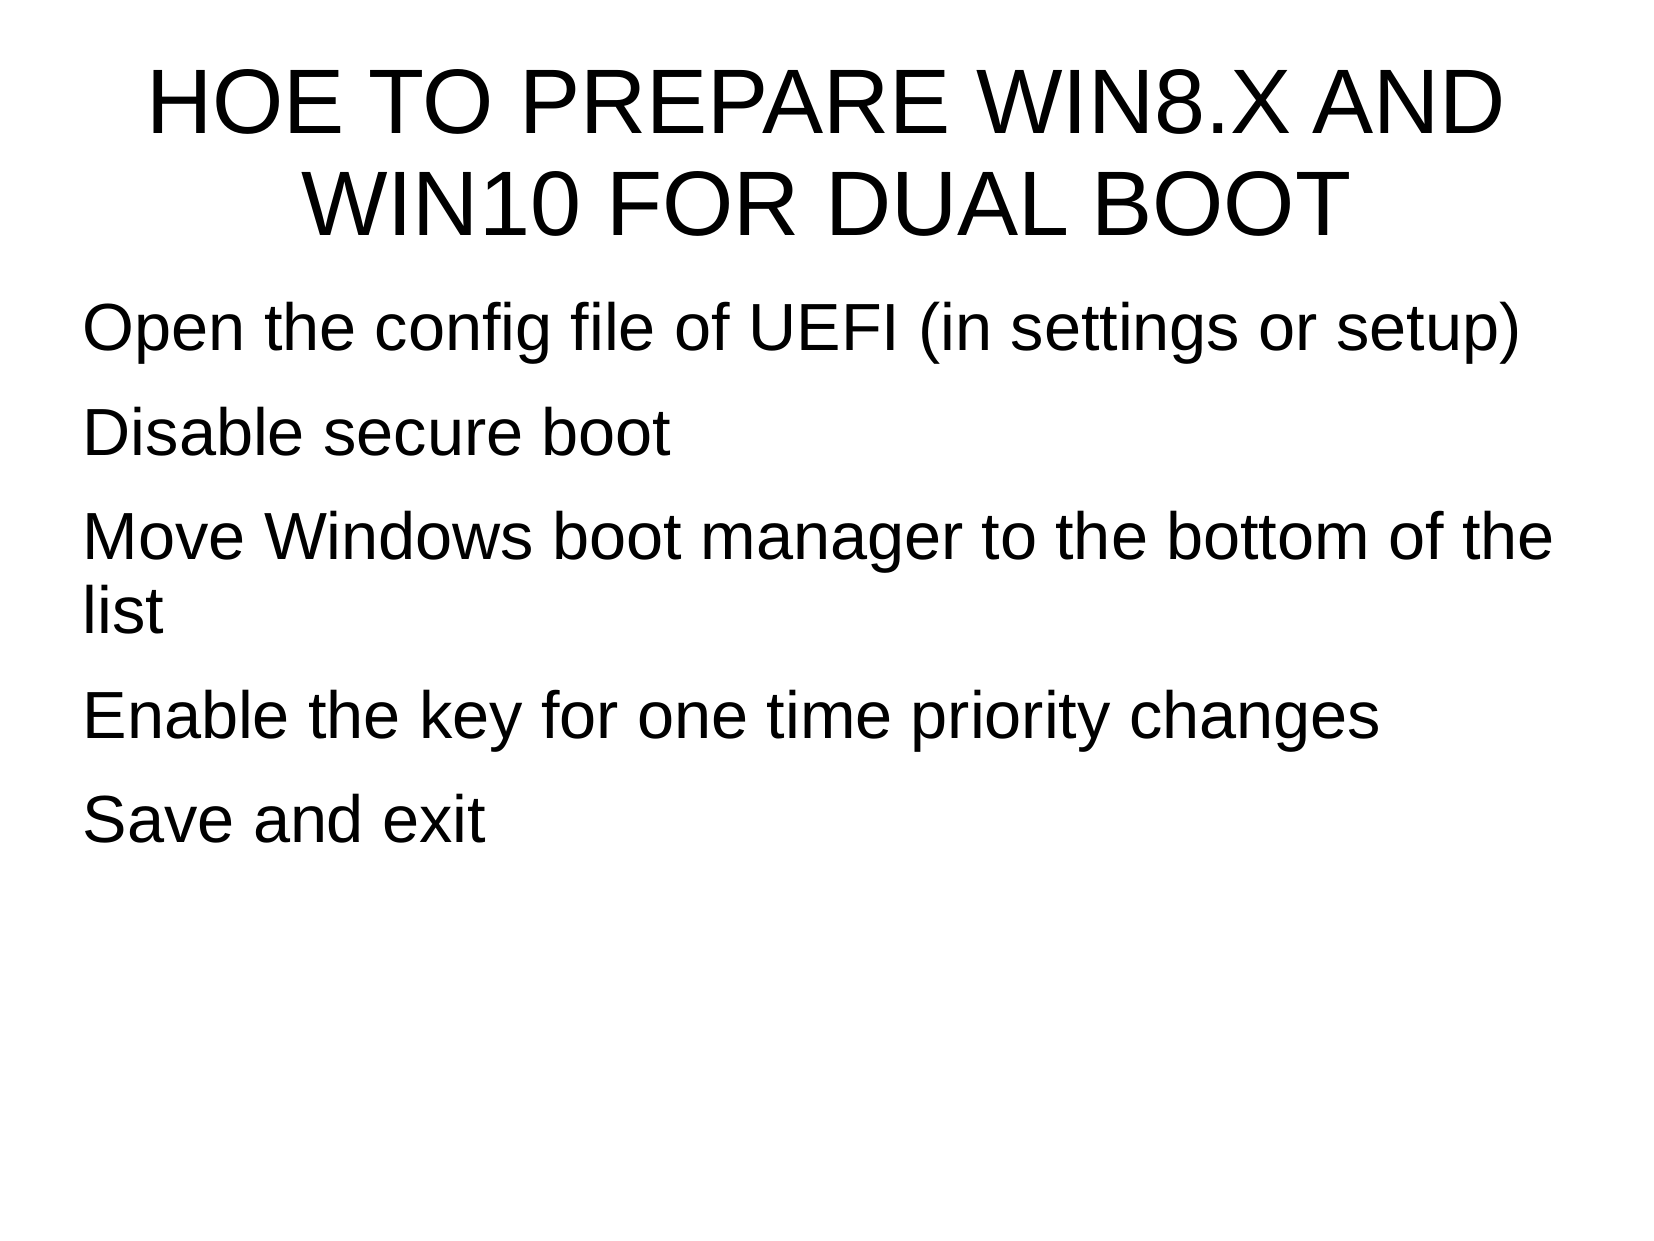

# HOE TO PREPARE WIN8.X AND WIN10 FOR DUAL BOOT
Open the config file of UEFI (in settings or setup)
Disable secure boot
Move Windows boot manager to the bottom of the list
Enable the key for one time priority changes
Save and exit